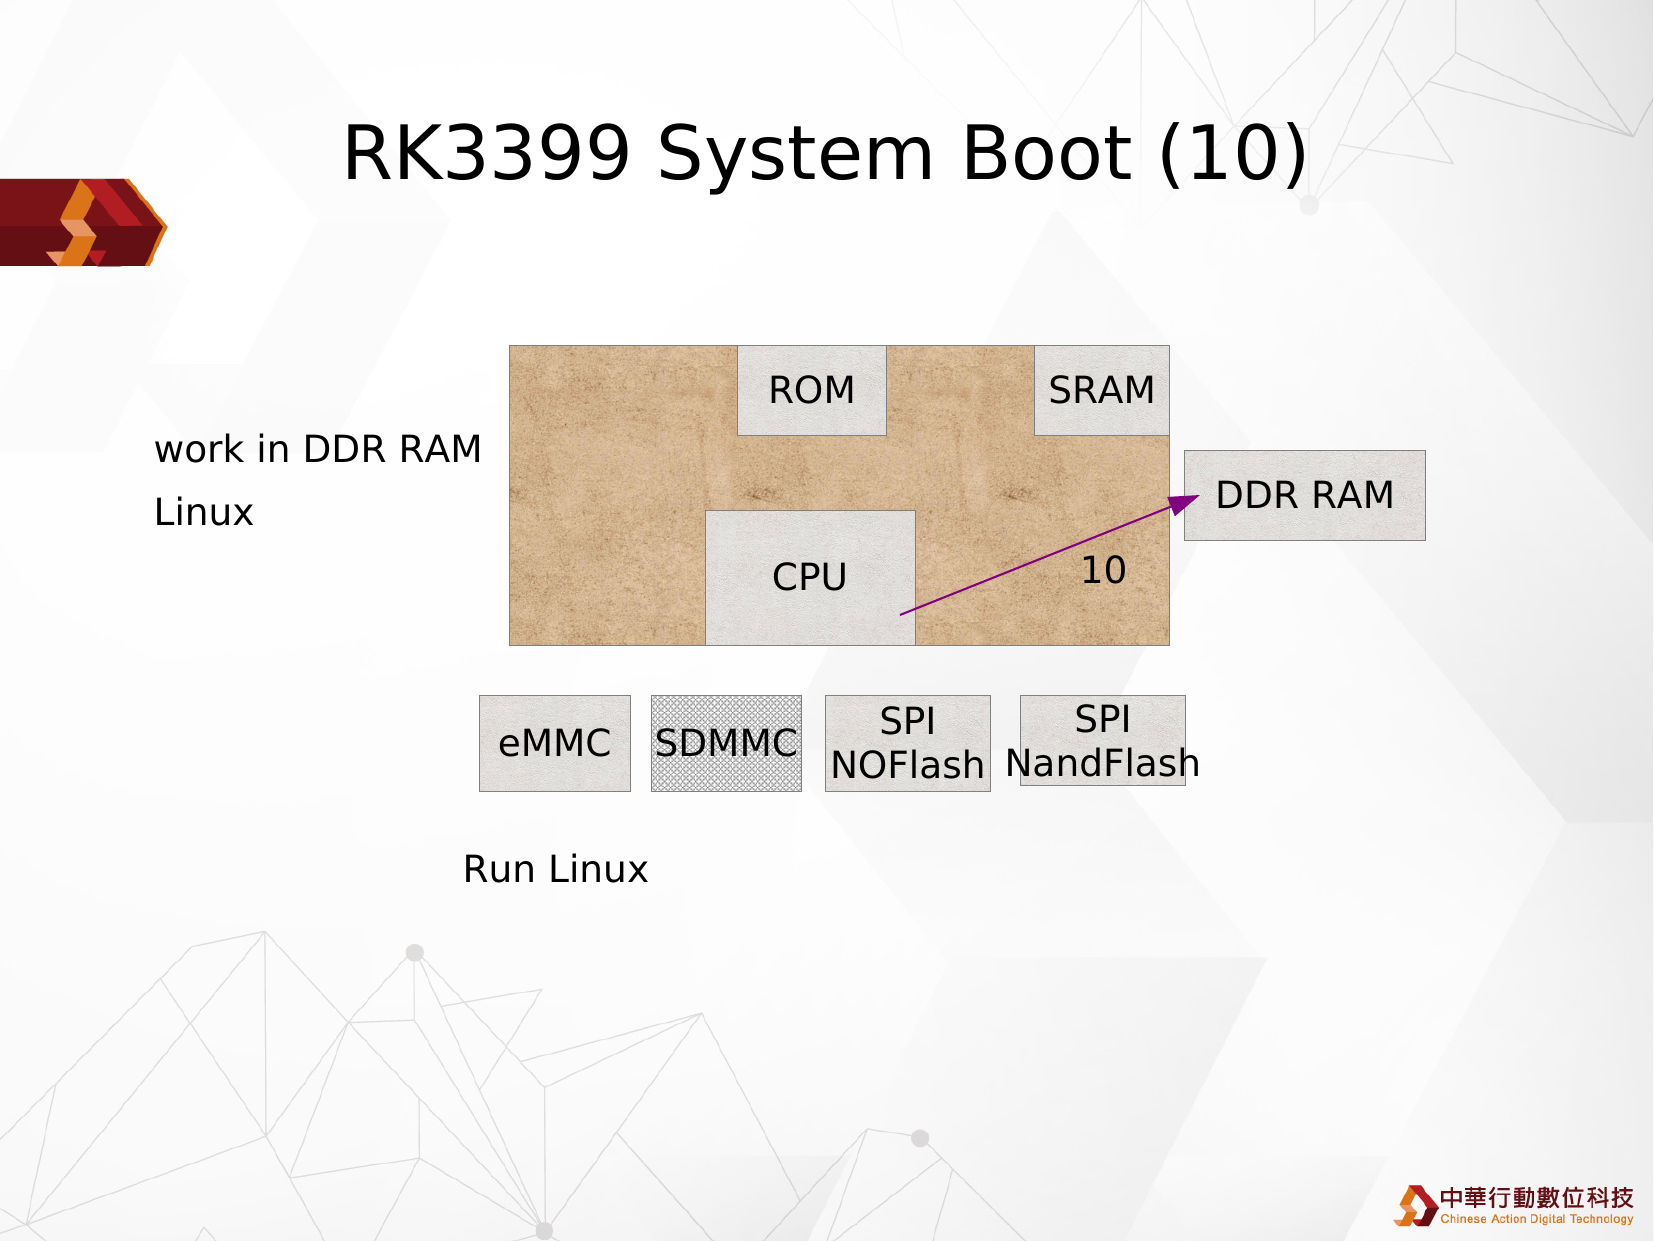

# RK3399 System Boot (10)
ROM
SRAM
work in DDR RAM
DDR RAM
Linux
CPU
10
eMMC
SDMMC
SPI
NOFlash
SPI
NandFlash
Run Linux